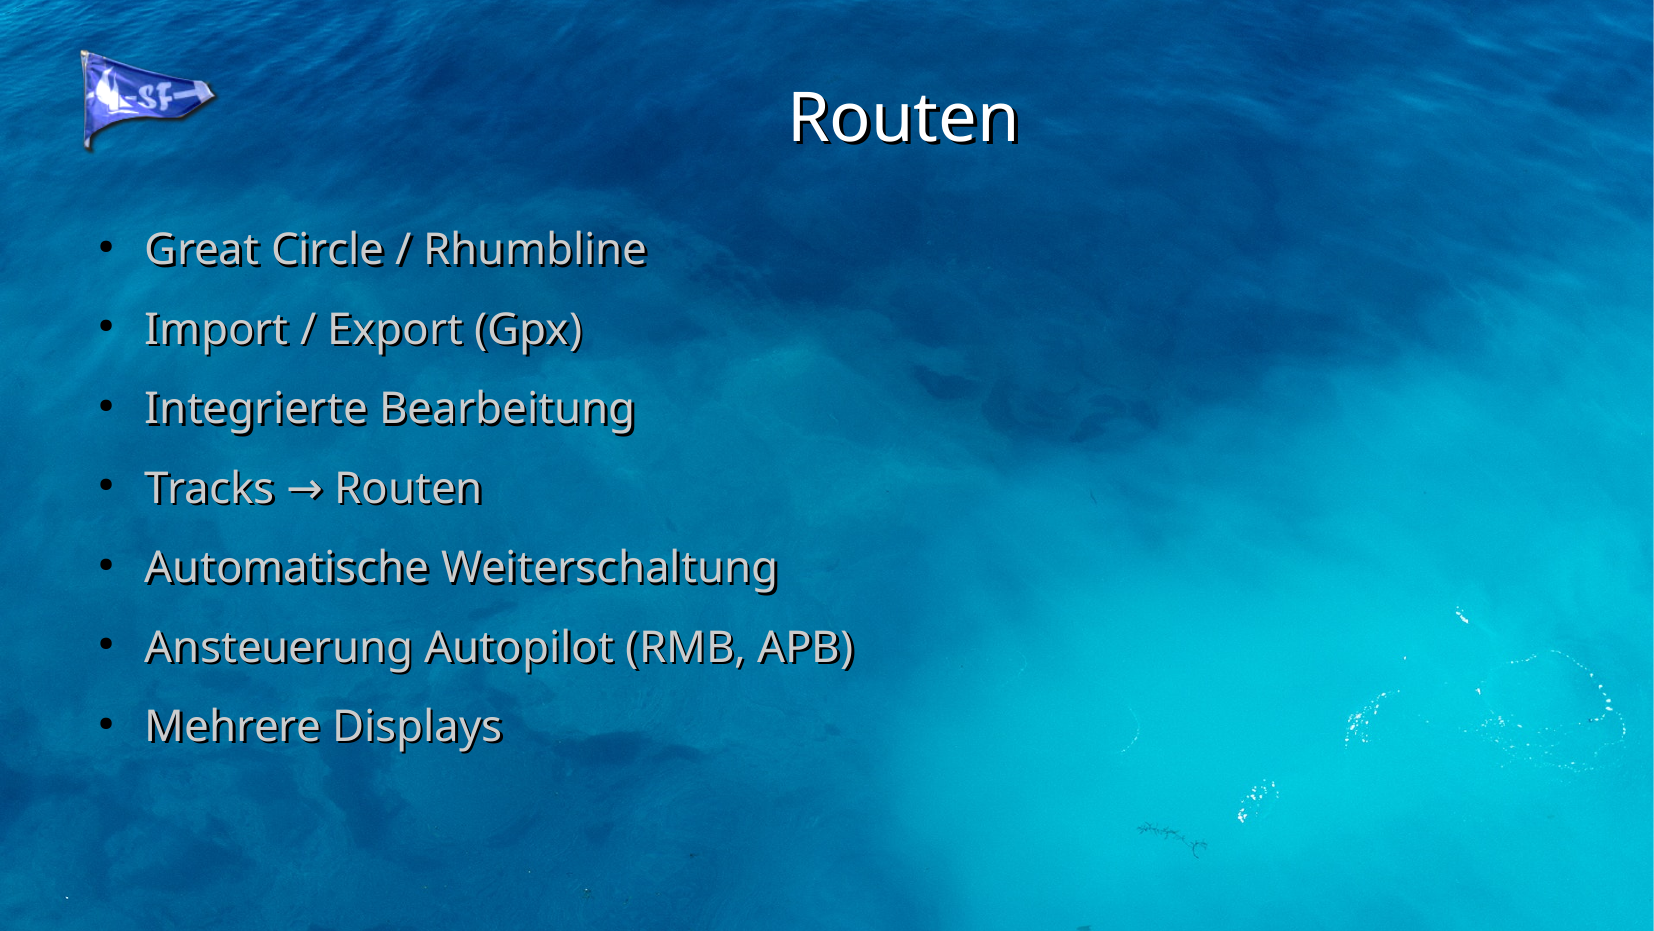

# Routen
Great Circle / Rhumbline
Import / Export (Gpx)
Integrierte Bearbeitung
Tracks → Routen
Automatische Weiterschaltung
Ansteuerung Autopilot (RMB, APB)
Mehrere Displays